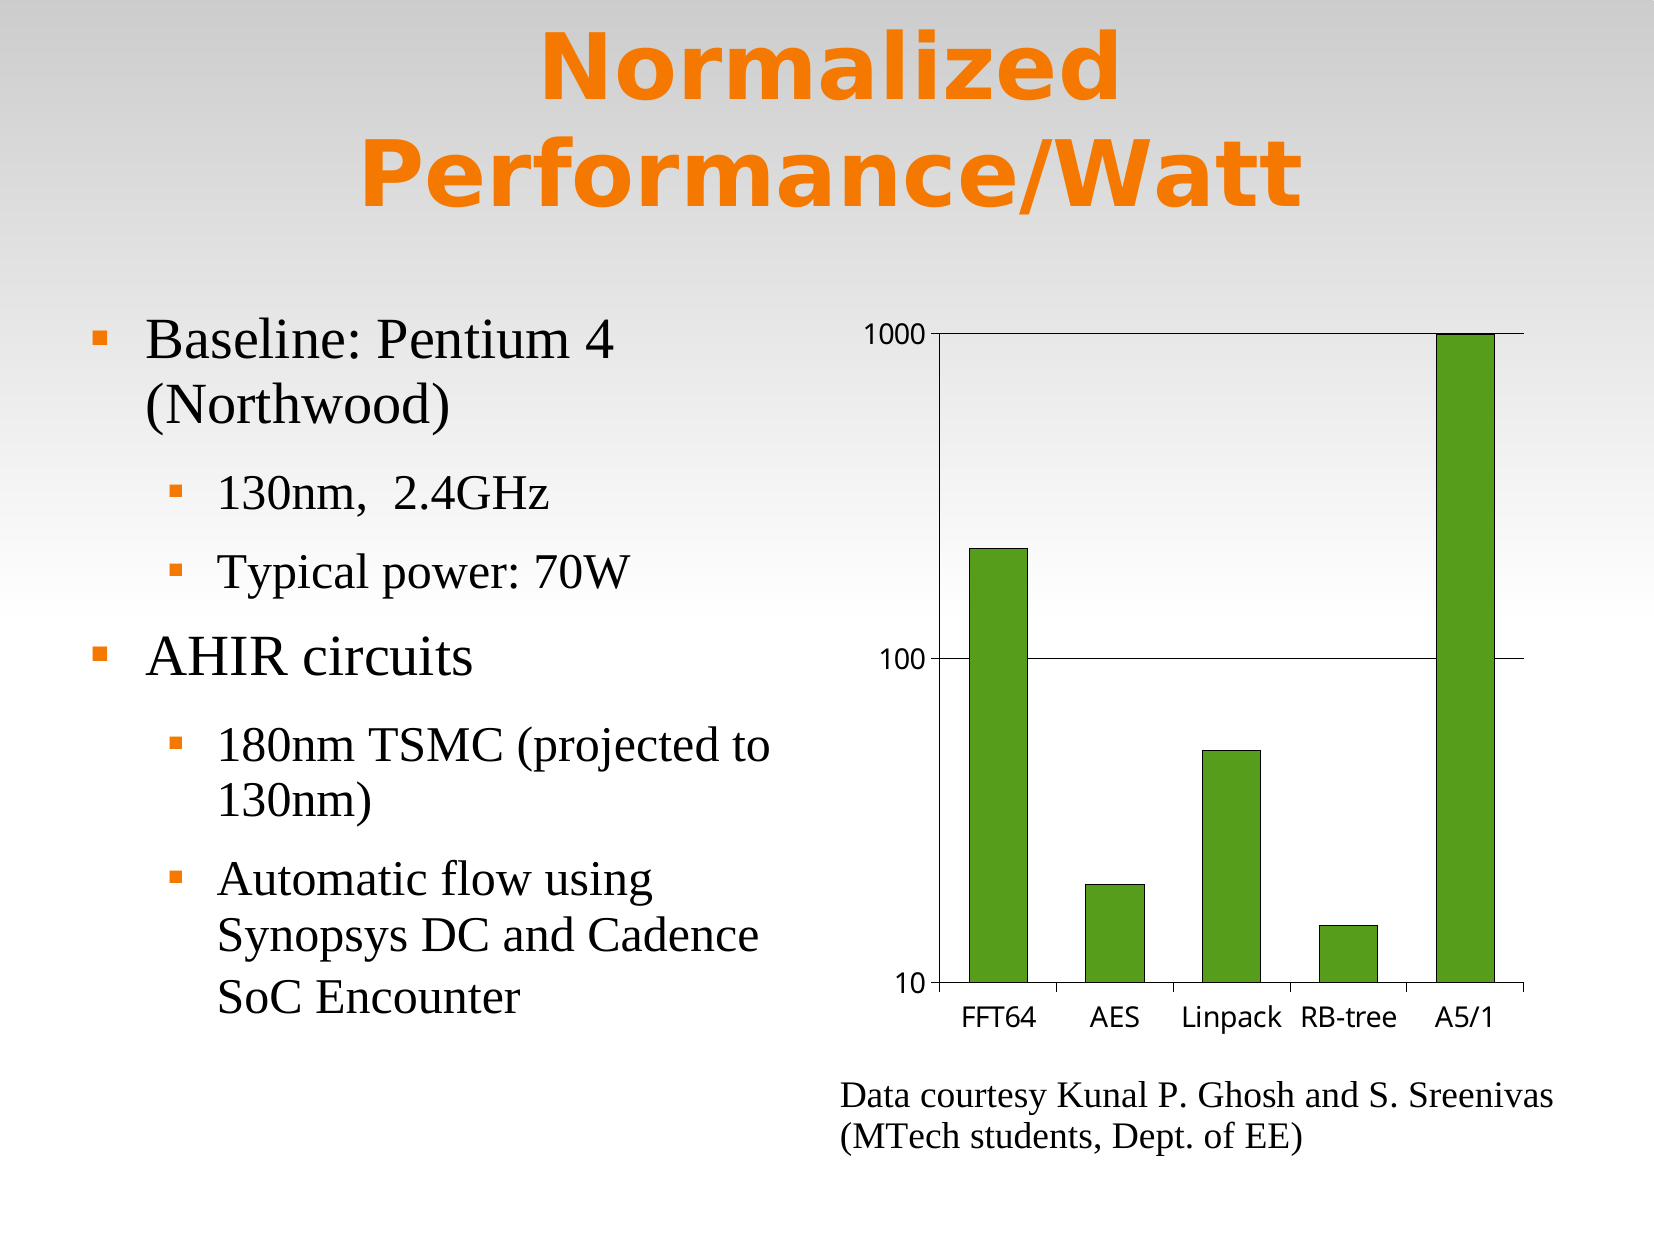

# Normalized Performance/Watt
### Chart
| Category | AHIR |
|---|---|
| FFT64 | 218.0 |
| AES | 20.0 |
| Linpack | 52.0 |
| RB-tree | 15.0 |
| A5/1 | 996.0 |Baseline: Pentium 4 (Northwood)
130nm, 2.4GHz
Typical power: 70W
AHIR circuits
180nm TSMC (projected to 130nm)
Automatic flow using Synopsys DC and Cadence SoC Encounter
Data courtesy Kunal P. Ghosh and S. Sreenivas (MTech students, Dept. of EE)